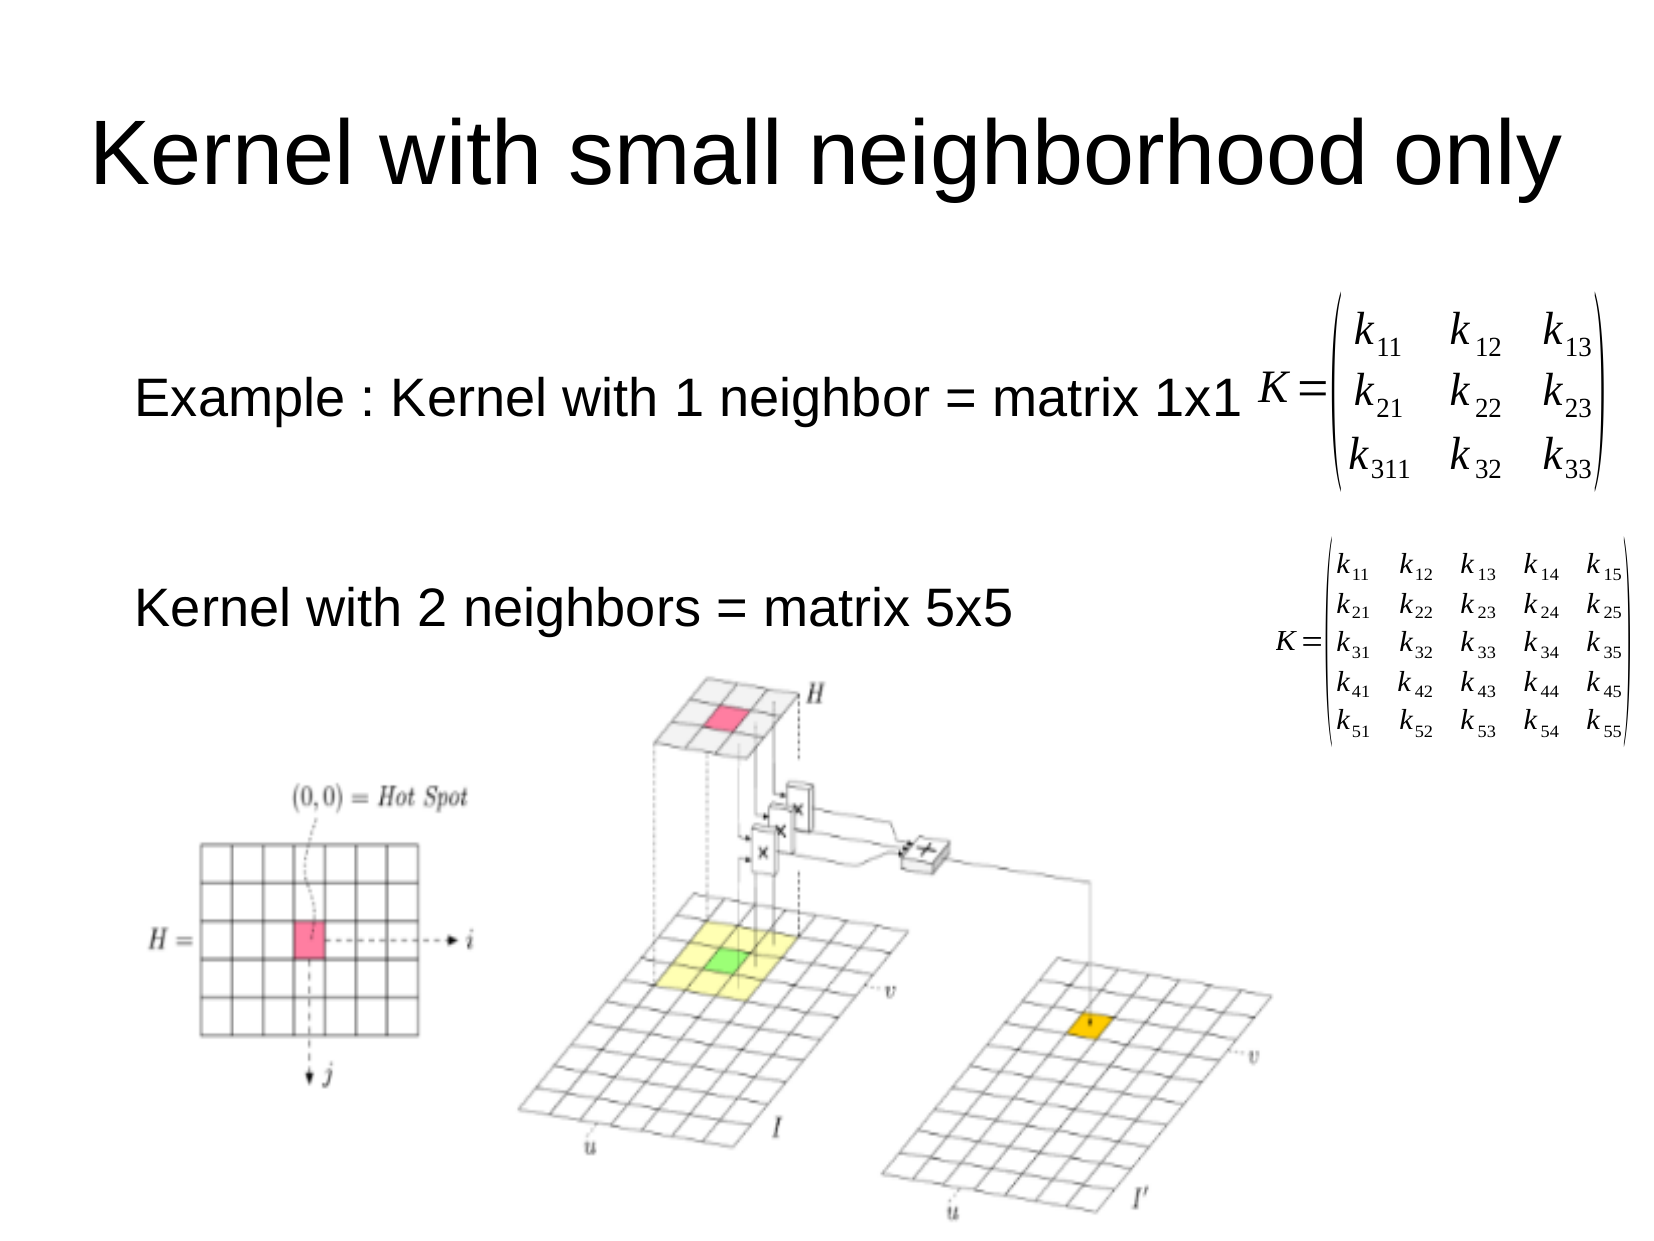

# Kernel with small neighborhood only
Example : Kernel with 1 neighbor = matrix 1x1
Kernel with 2 neighbors = matrix 5x5